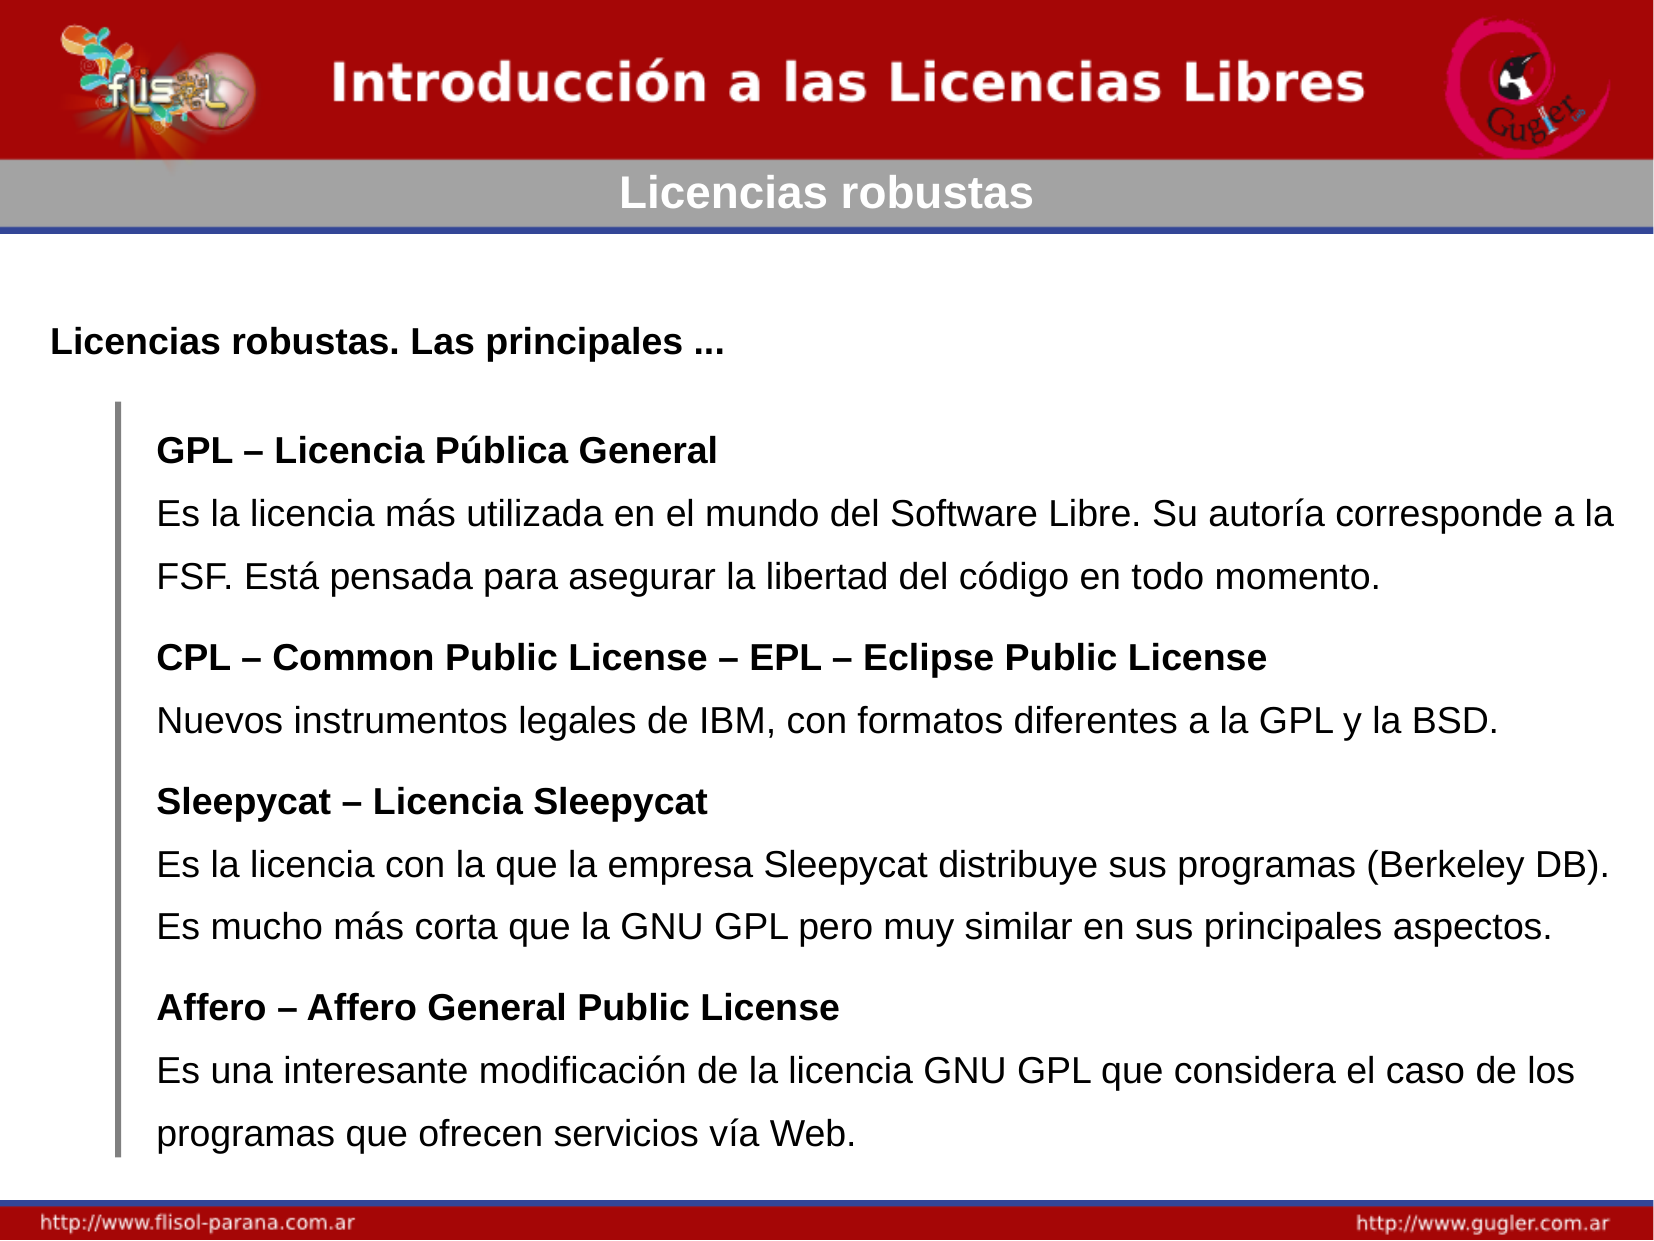

Licencias robustas
Licencias robustas. Las principales ...
GPL – Licencia Pública General
Es la licencia más utilizada en el mundo del Software Libre. Su autoría corresponde a la FSF. Está pensada para asegurar la libertad del código en todo momento.
CPL – Common Public License – EPL – Eclipse Public License
Nuevos instrumentos legales de IBM, con formatos diferentes a la GPL y la BSD.
Sleepycat – Licencia Sleepycat
Es la licencia con la que la empresa Sleepycat distribuye sus programas (Berkeley DB). Es mucho más corta que la GNU GPL pero muy similar en sus principales aspectos.
Affero – Affero General Public License
Es una interesante modificación de la licencia GNU GPL que considera el caso de los programas que ofrecen servicios vía Web.